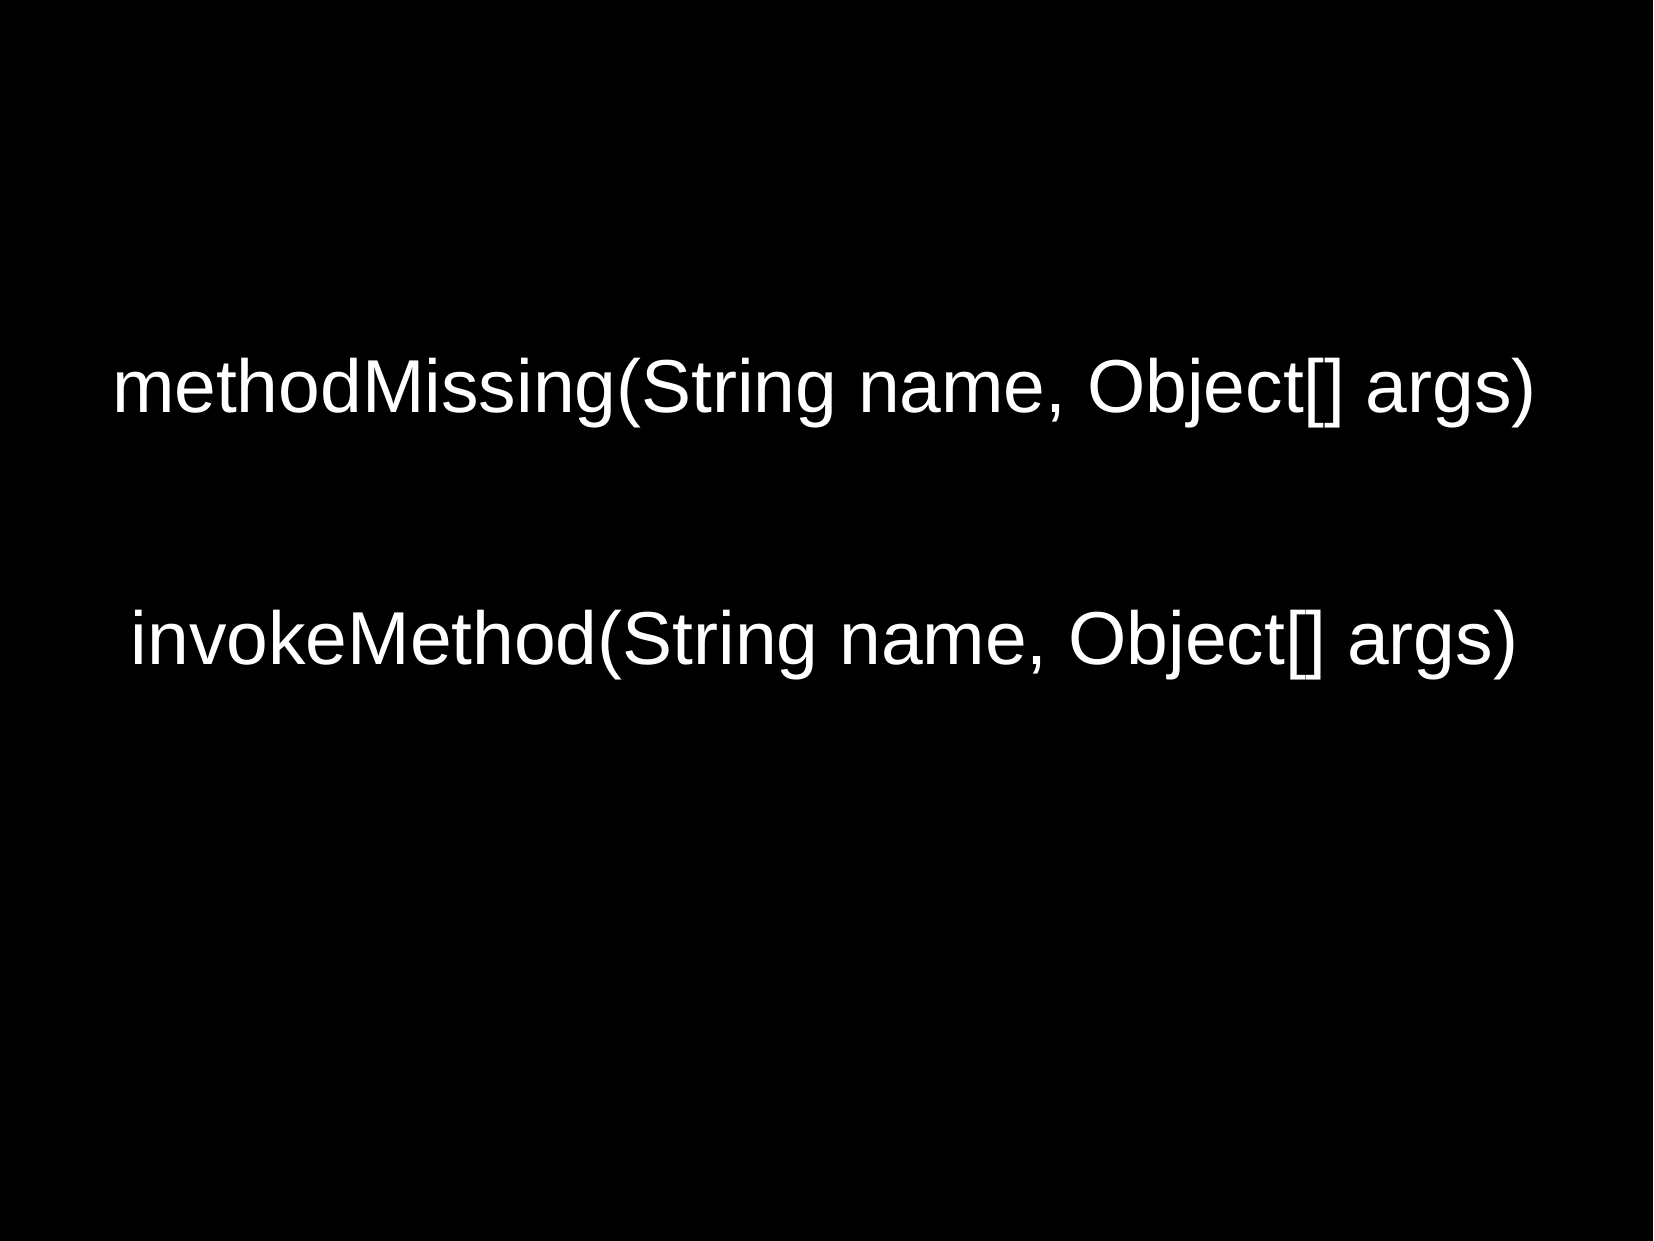

# methodMissing(String name, Object[] args) invokeMethod(String name, Object[] args)